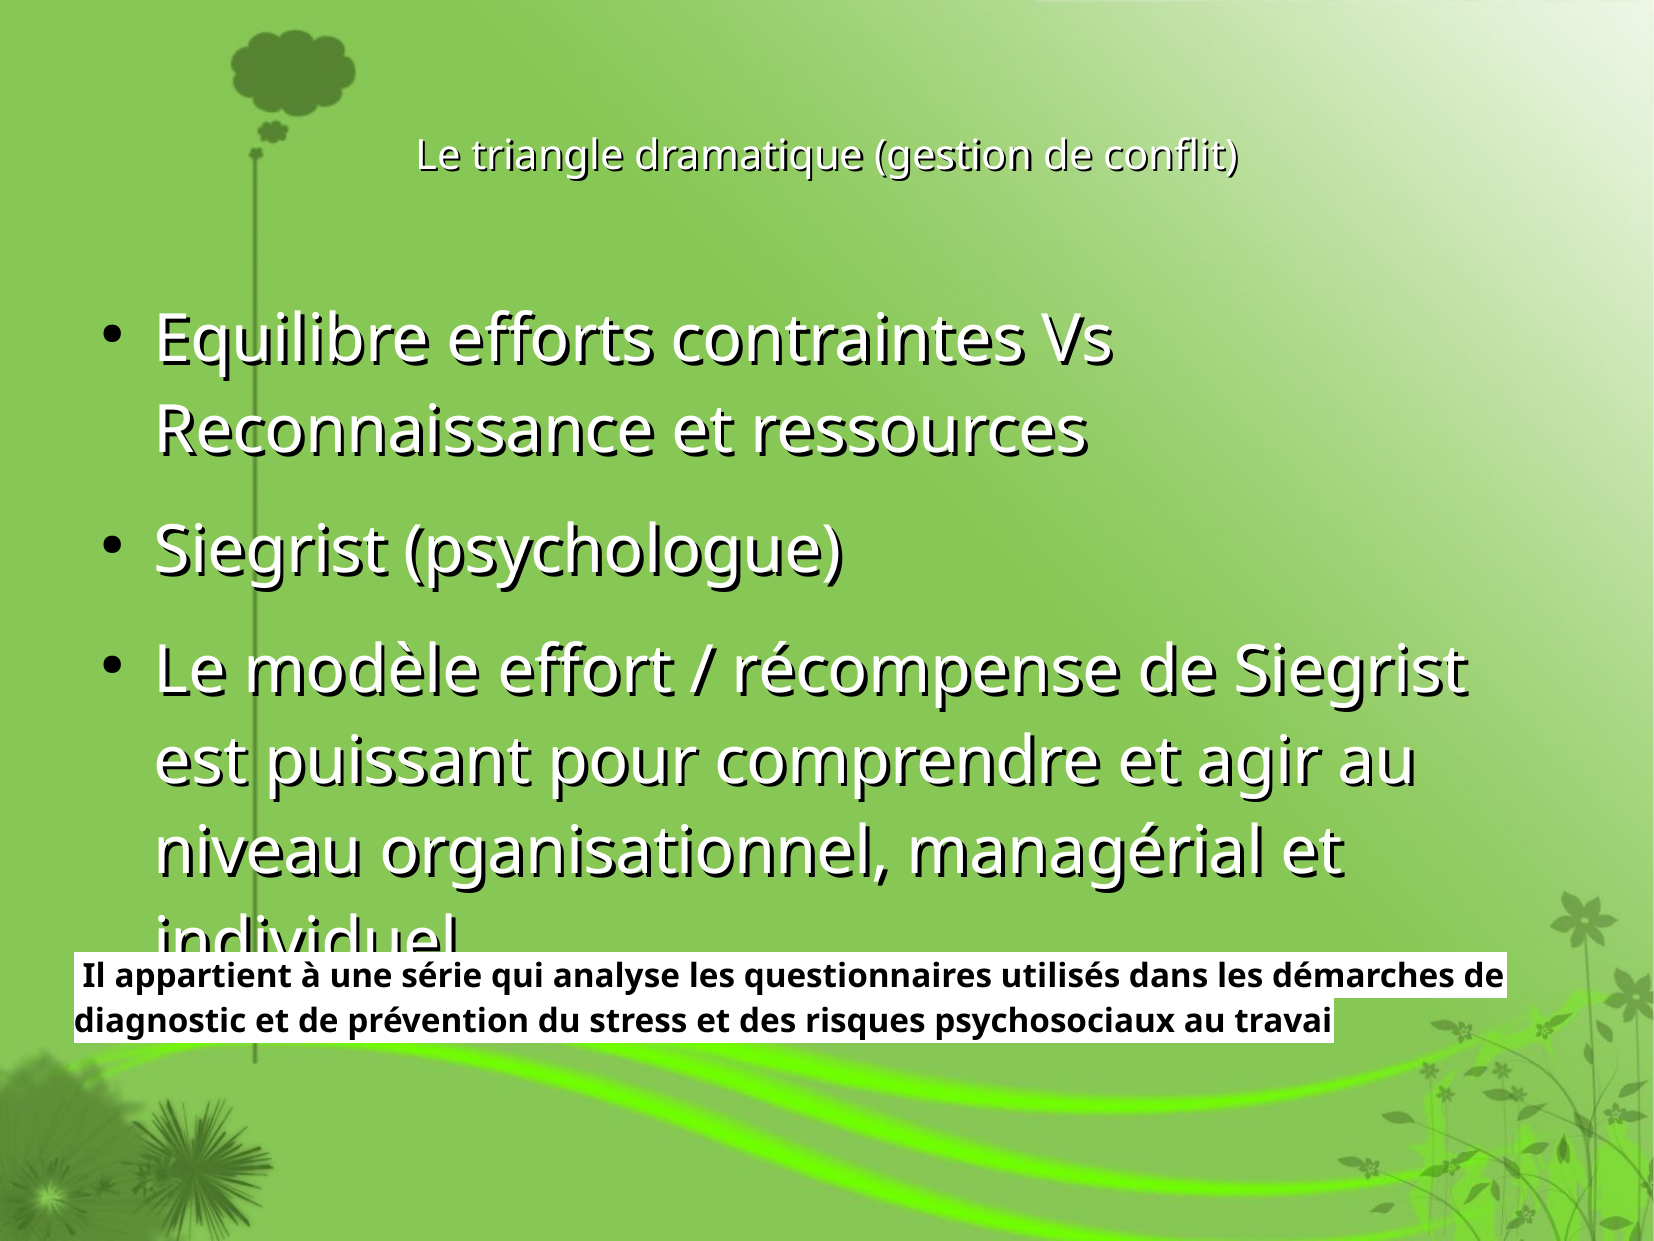

# Le triangle dramatique (gestion de conflit)
Equilibre efforts contraintes Vs Reconnaissance et ressources
Siegrist (psychologue)
Le modèle effort / récompense de Siegrist est puissant pour comprendre et agir au niveau organisationnel, managérial et individuel
 Il appartient à une série qui analyse les questionnaires utilisés dans les démarches de diagnostic et de prévention du stress et des risques psychosociaux au travai